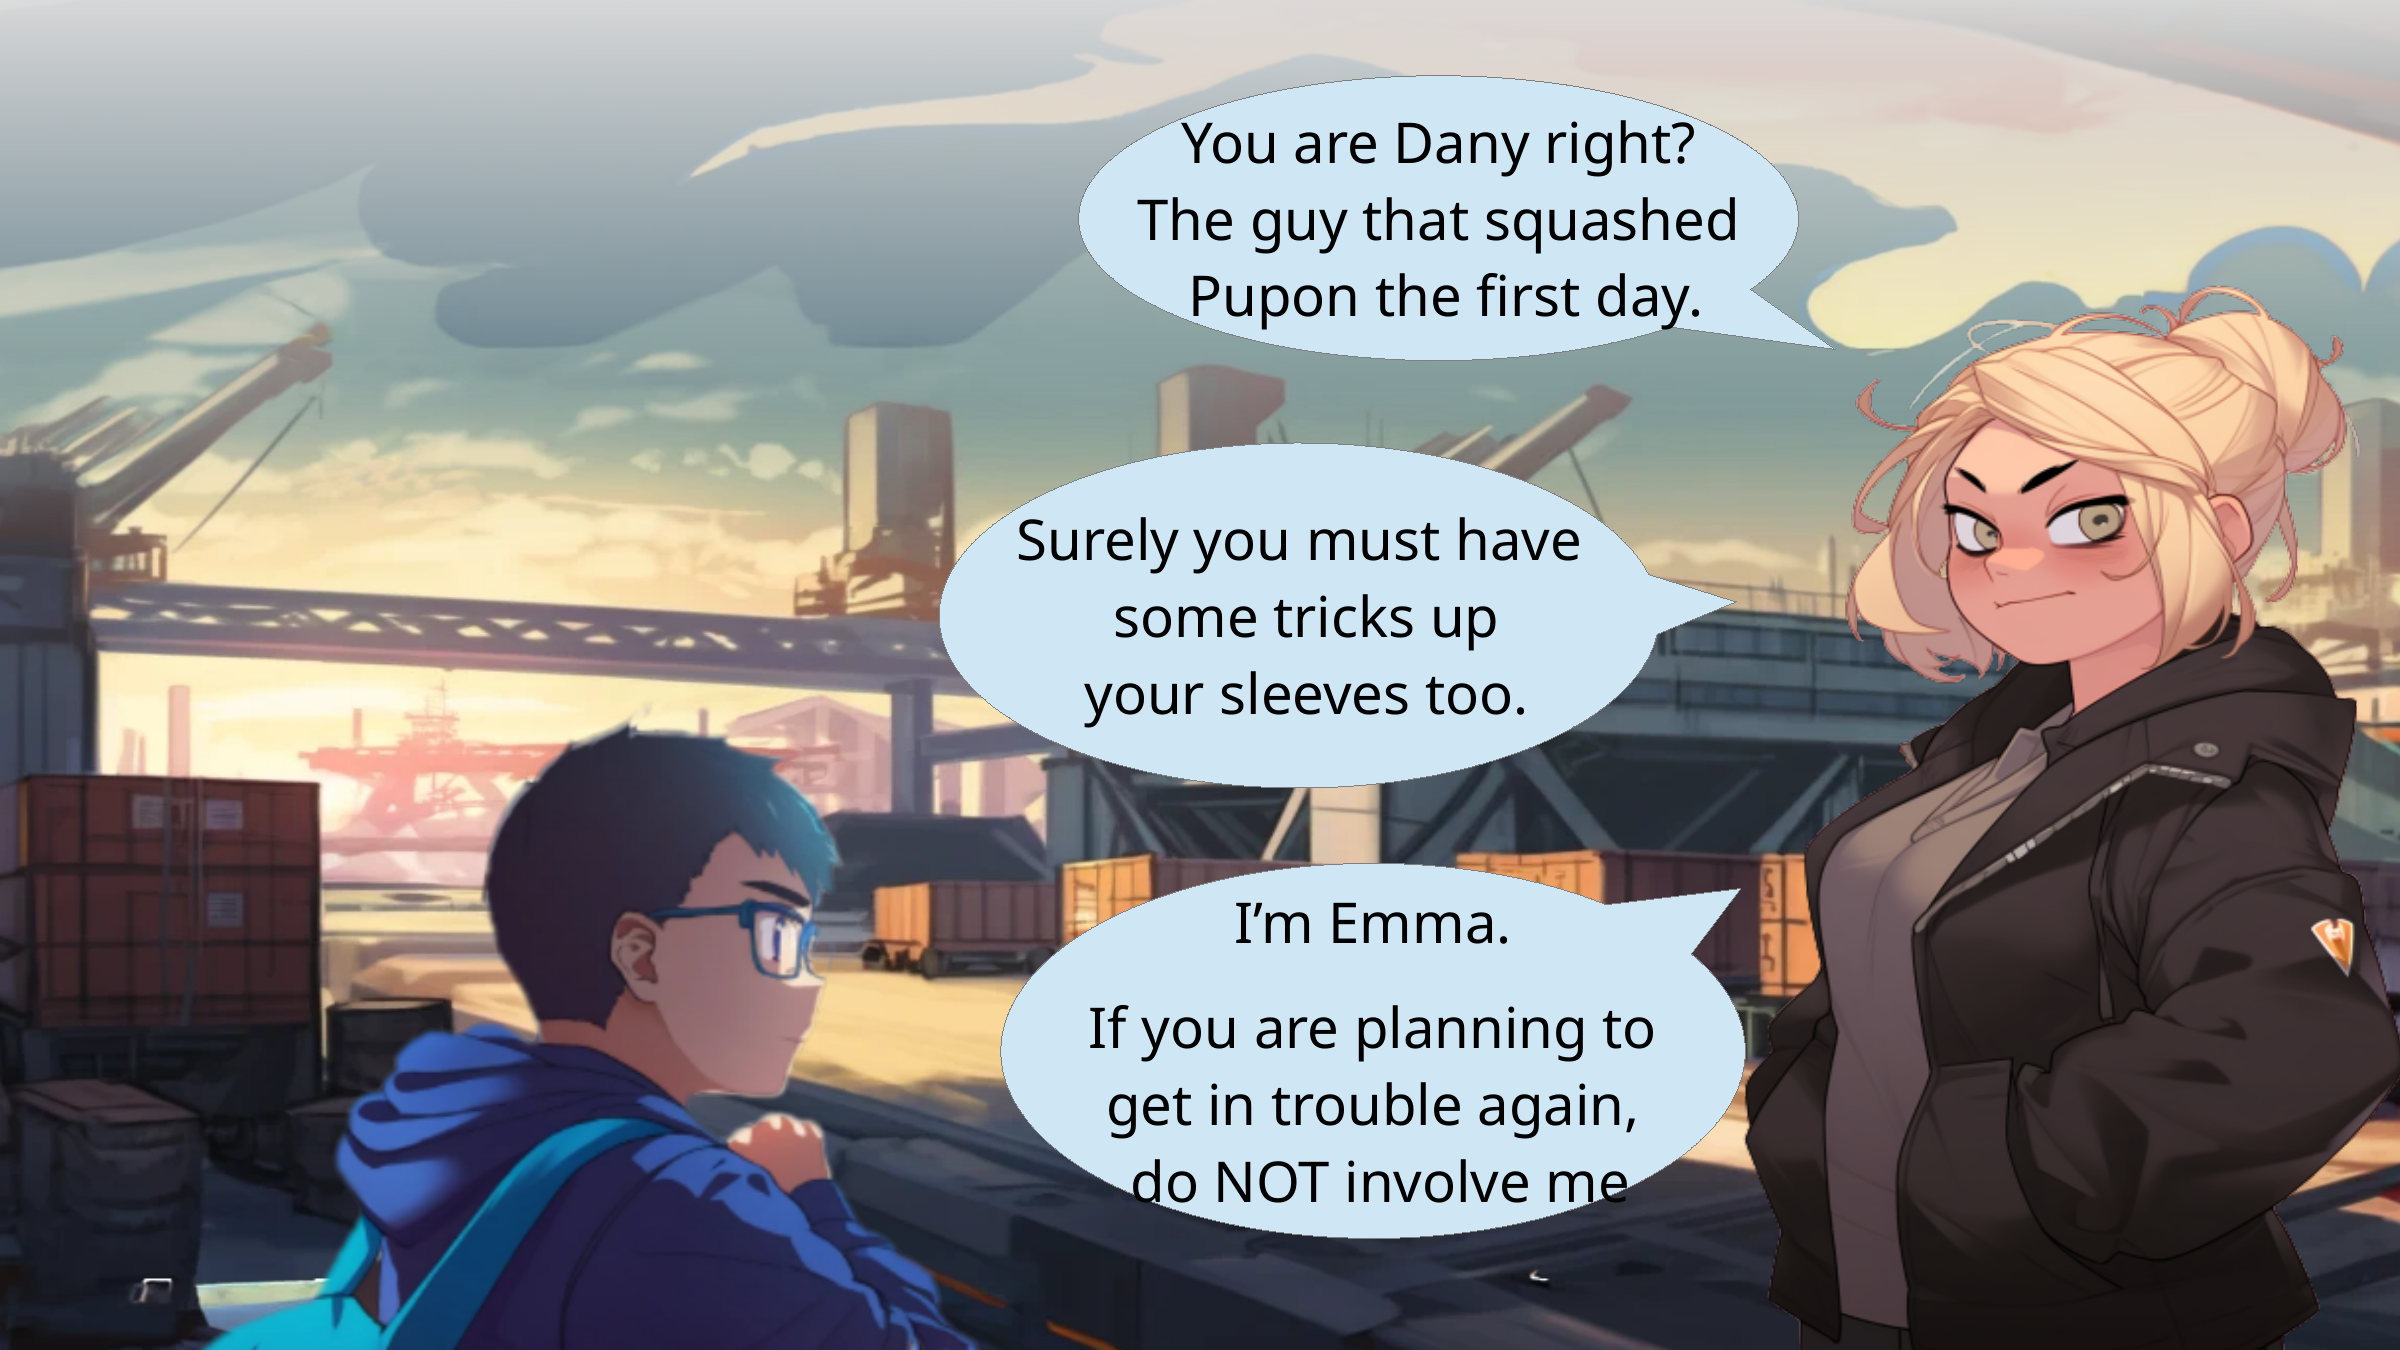

You are Dany right?
The guy that squashed
 Pupon the first day.
Surely you must have
 some tricks up
 your sleeves too.
I’m Emma.
If you are planning to
get in trouble again,
 do NOT involve me